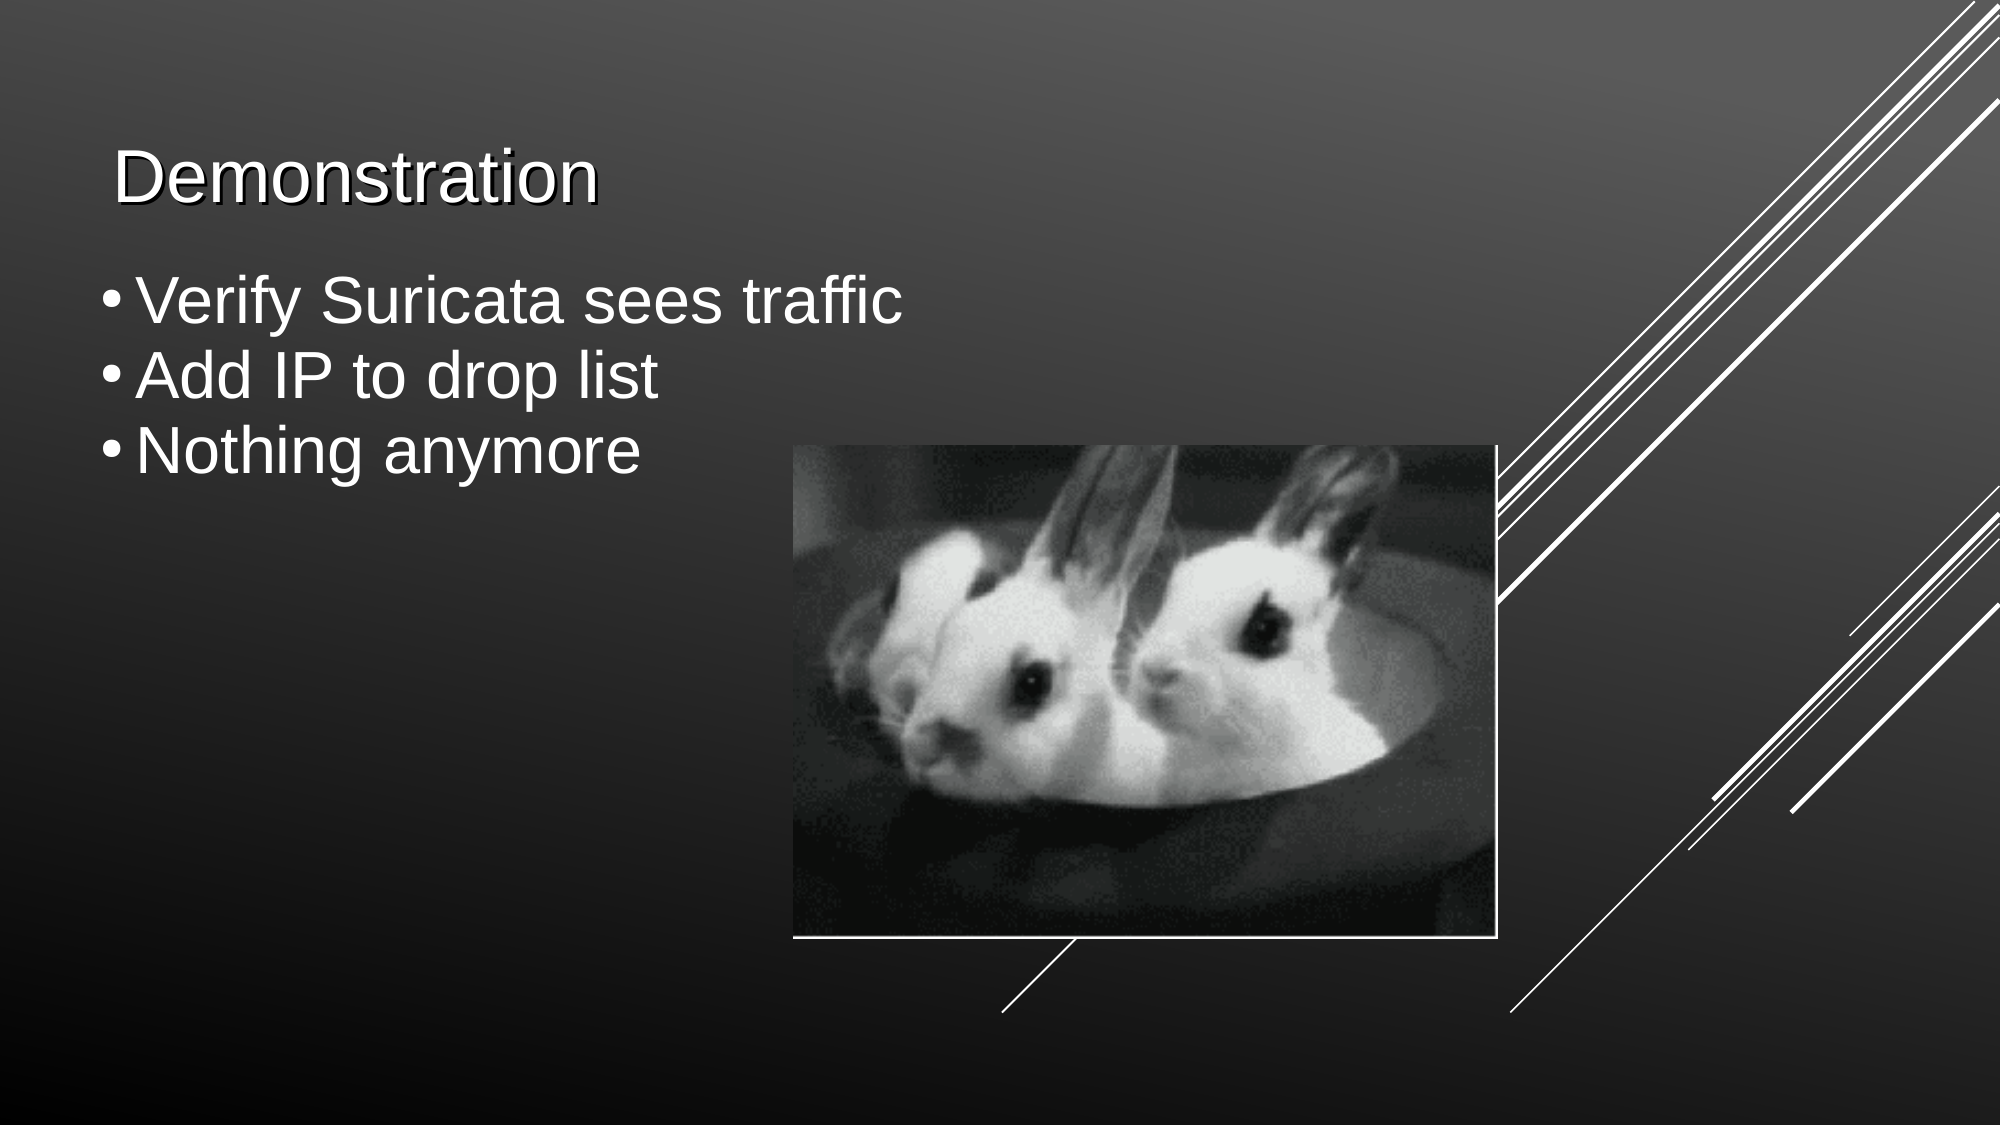

# Demonstration
Verify Suricata sees traffic
Add IP to drop list
Nothing anymore